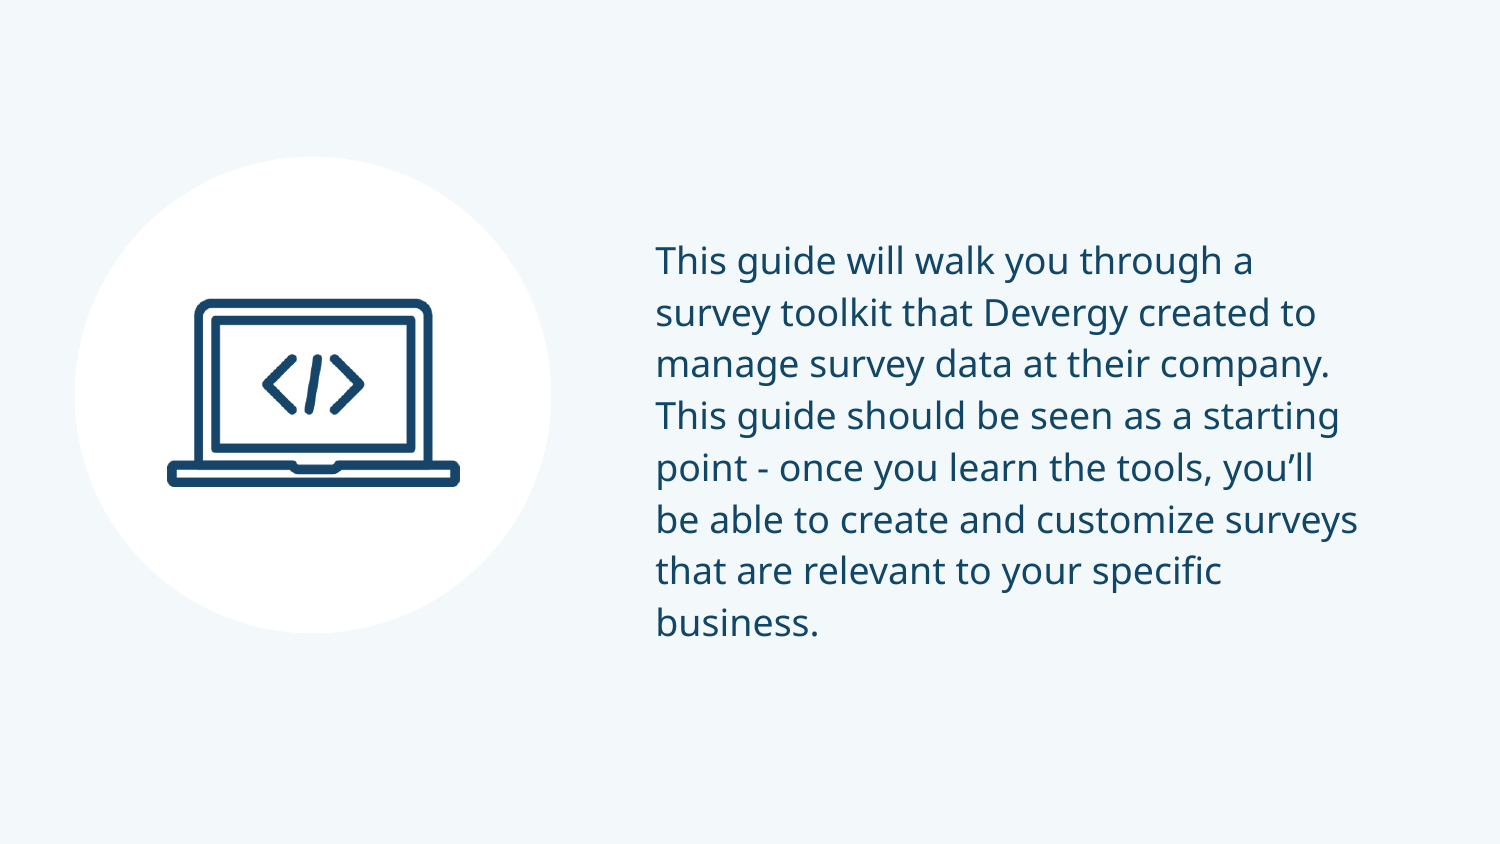

# This guide will walk you through a survey toolkit that Devergy created to manage survey data at their company. This guide should be seen as a starting point - once you learn the tools, you’ll be able to create and customize surveys that are relevant to your specific business.